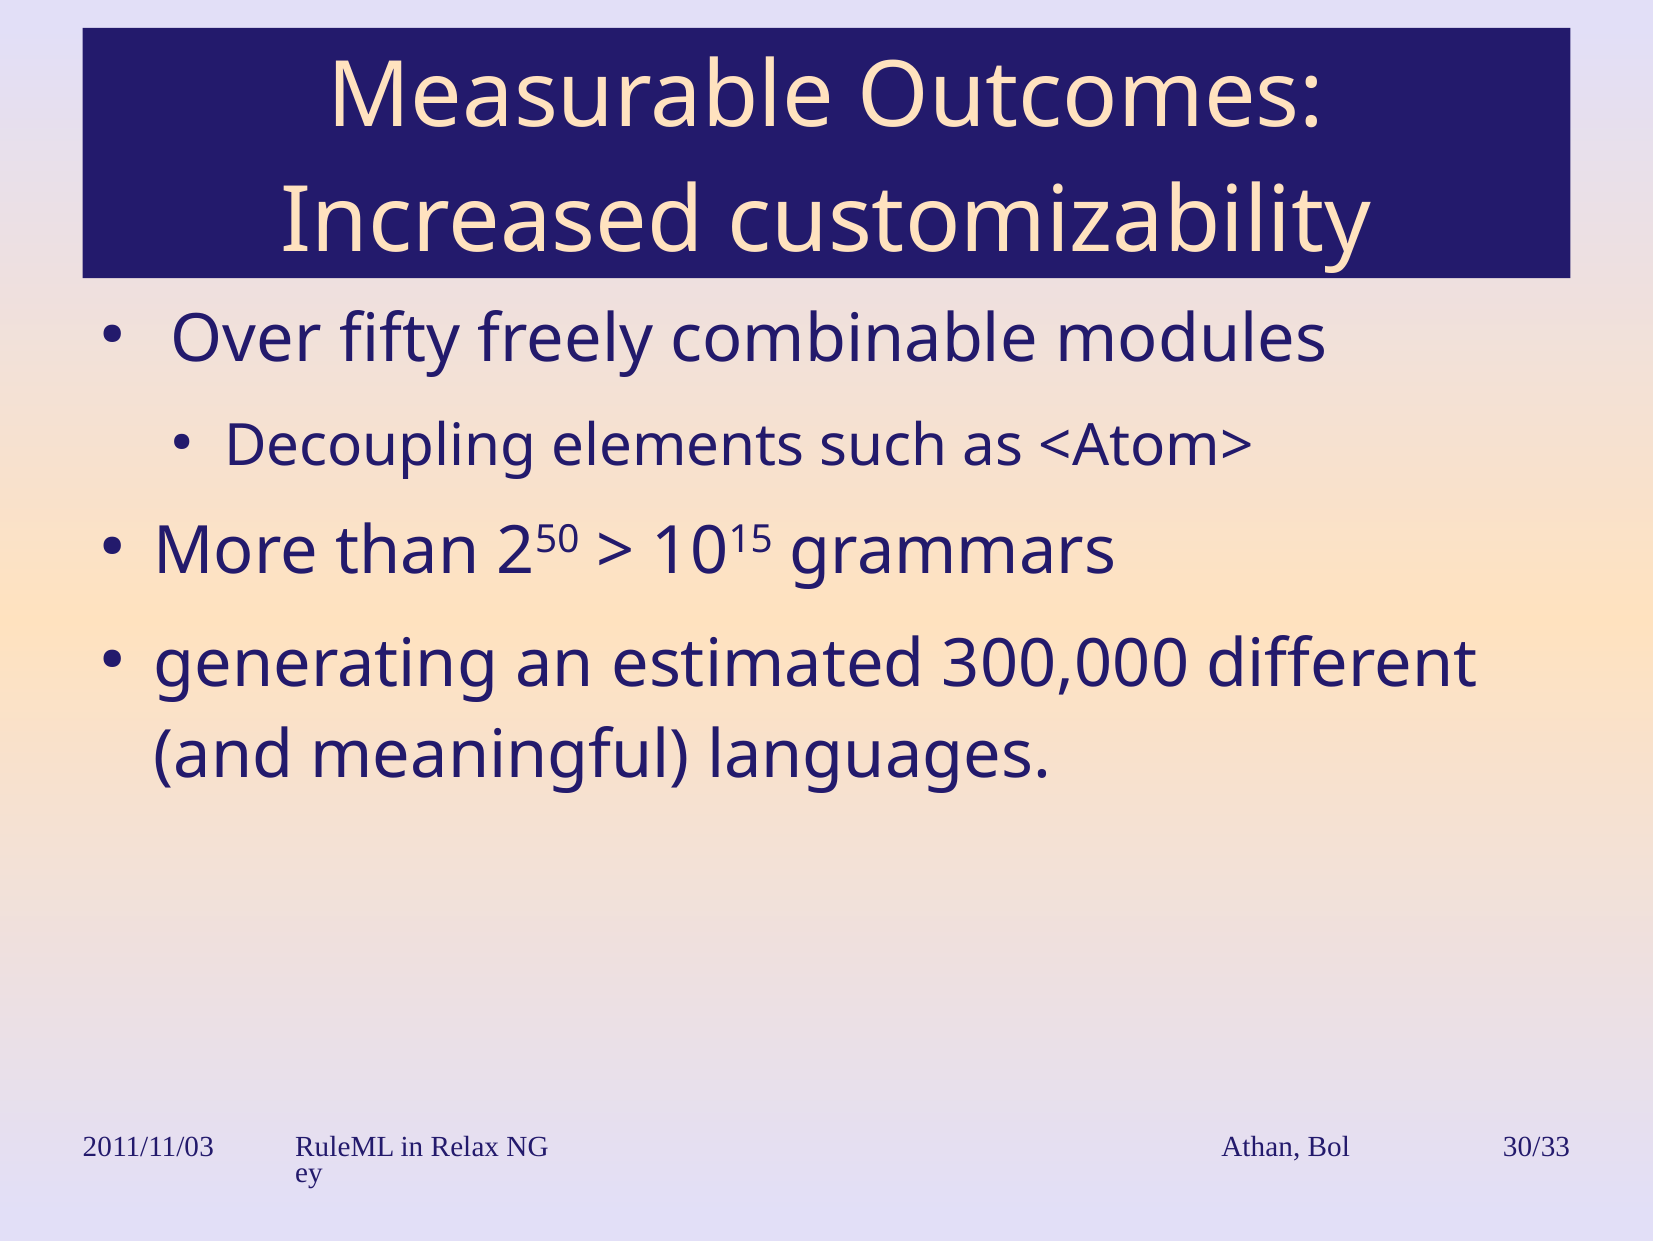

# Measurable Outcomes: Increased customizability
 Over fifty freely combinable modules
Decoupling elements such as <Atom>
More than 250 > 1015 grammars
generating an estimated 300,000 different (and meaningful) languages.
2011/11/03
RuleML in Relax NG Athan, Boley
30